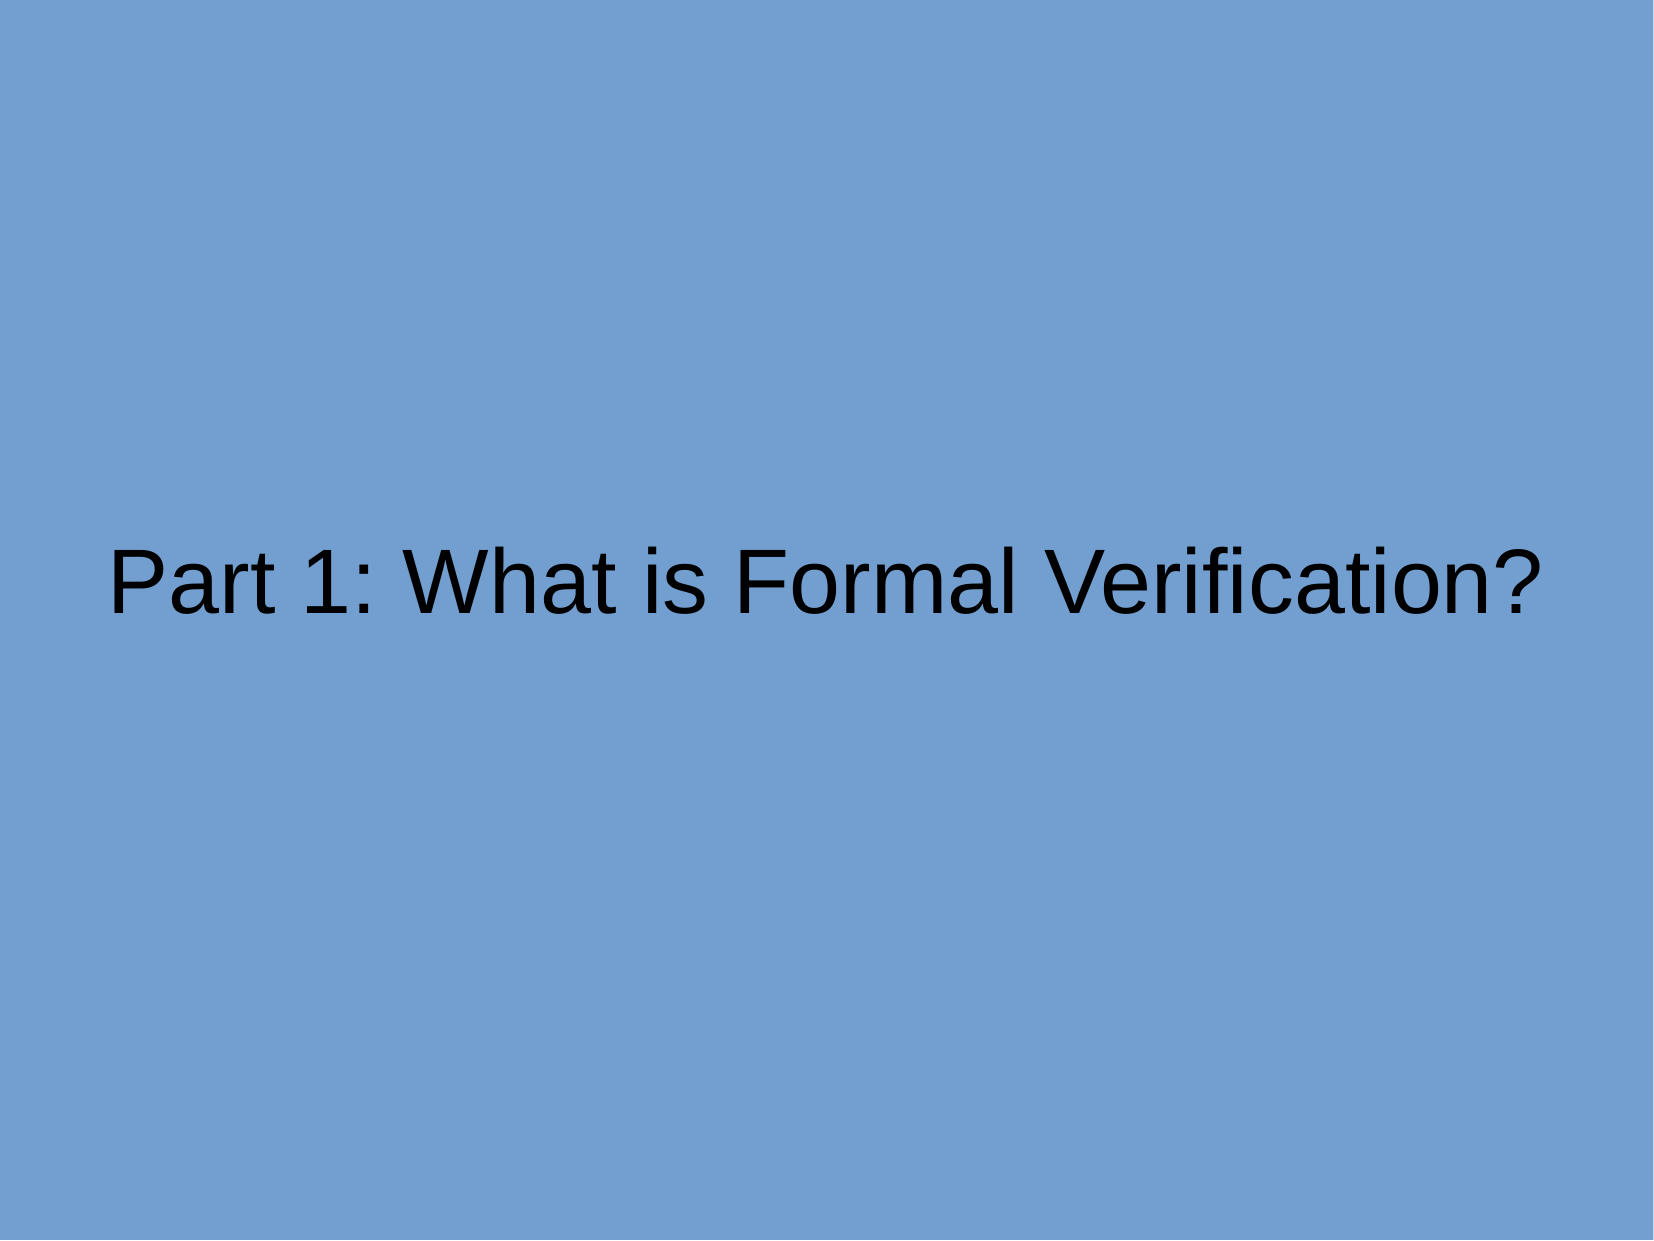

# Part 1: What is Formal Verification?